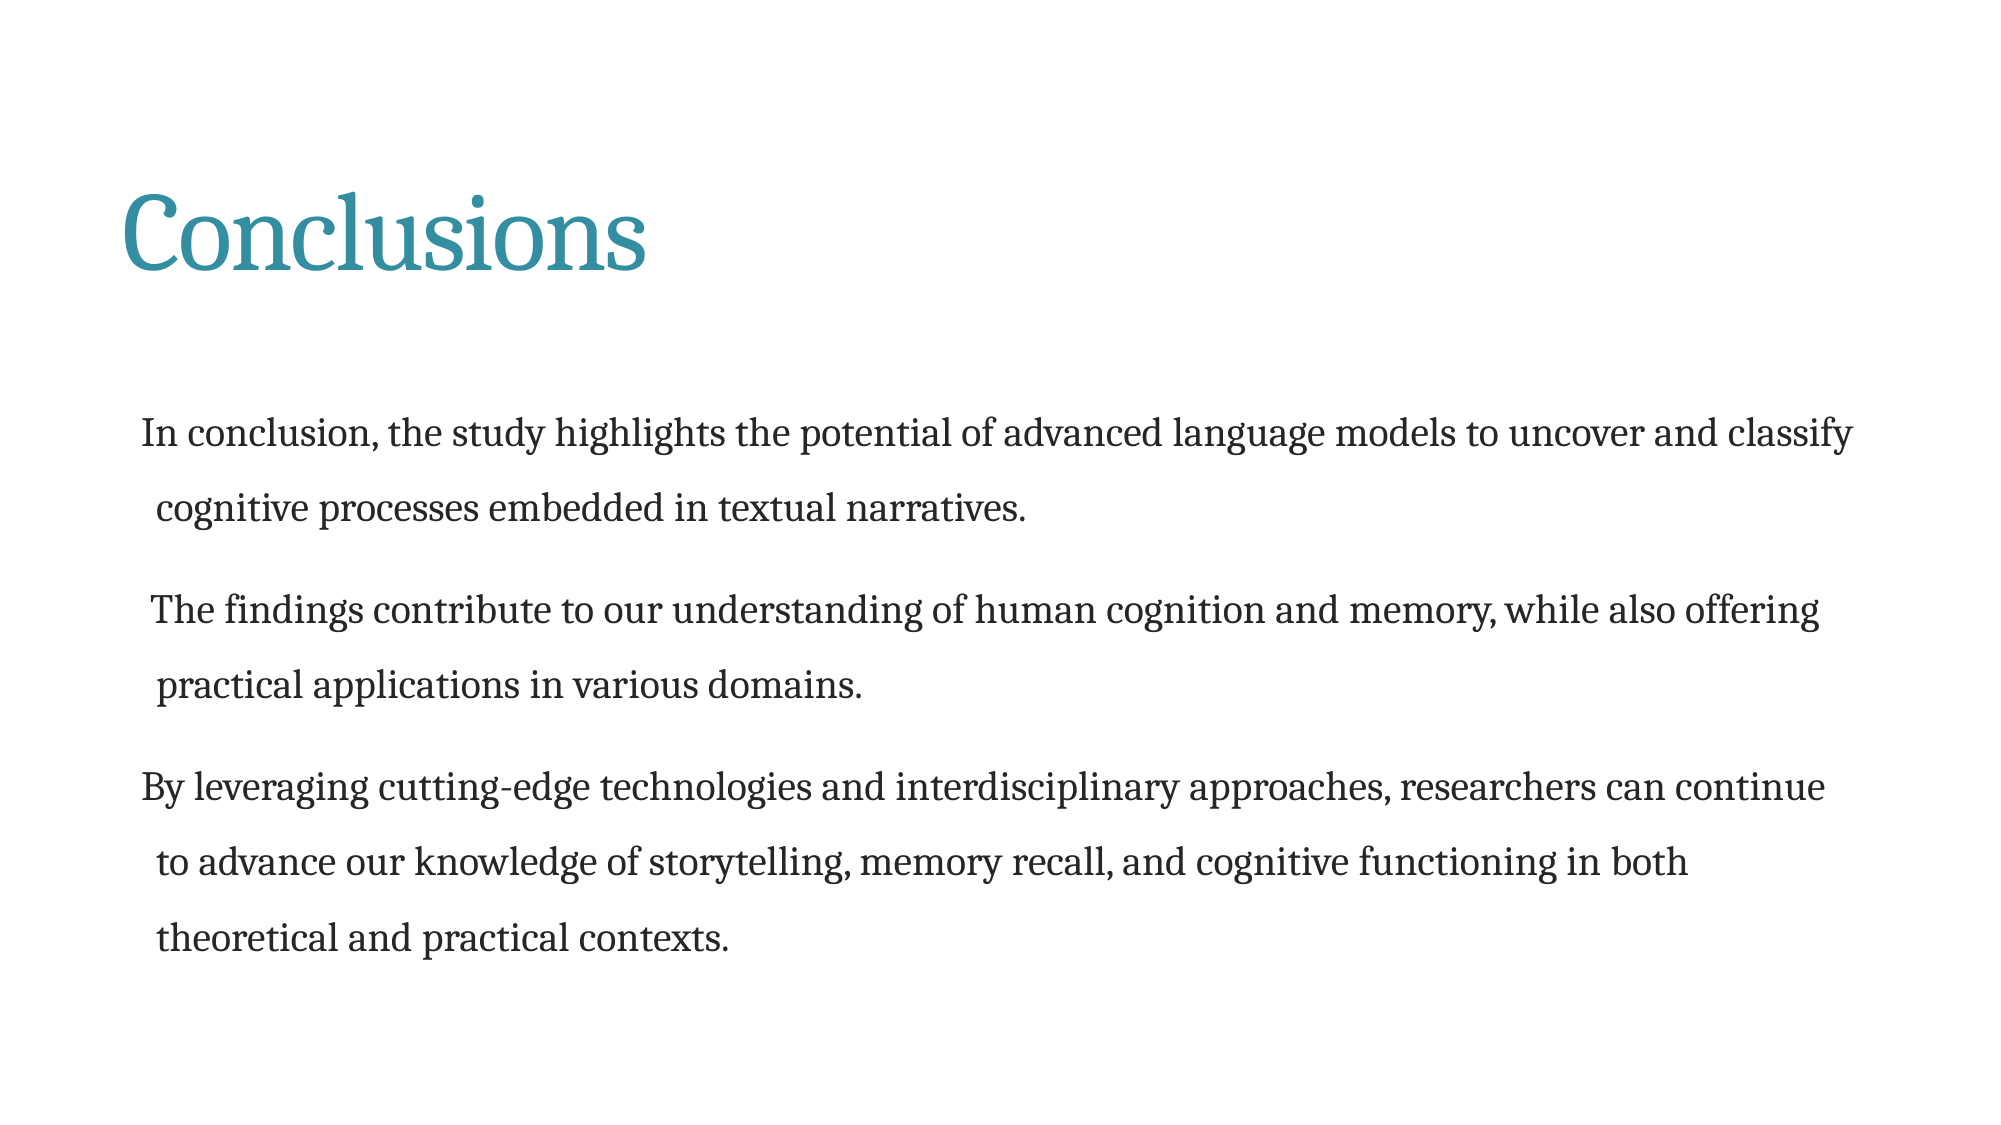

# Conclusions
In conclusion, the study highlights the potential of advanced language models to uncover and classify cognitive processes embedded in textual narratives.
 The findings contribute to our understanding of human cognition and memory, while also offering practical applications in various domains.
By leveraging cutting-edge technologies and interdisciplinary approaches, researchers can continue to advance our knowledge of storytelling, memory recall, and cognitive functioning in both theoretical and practical contexts.